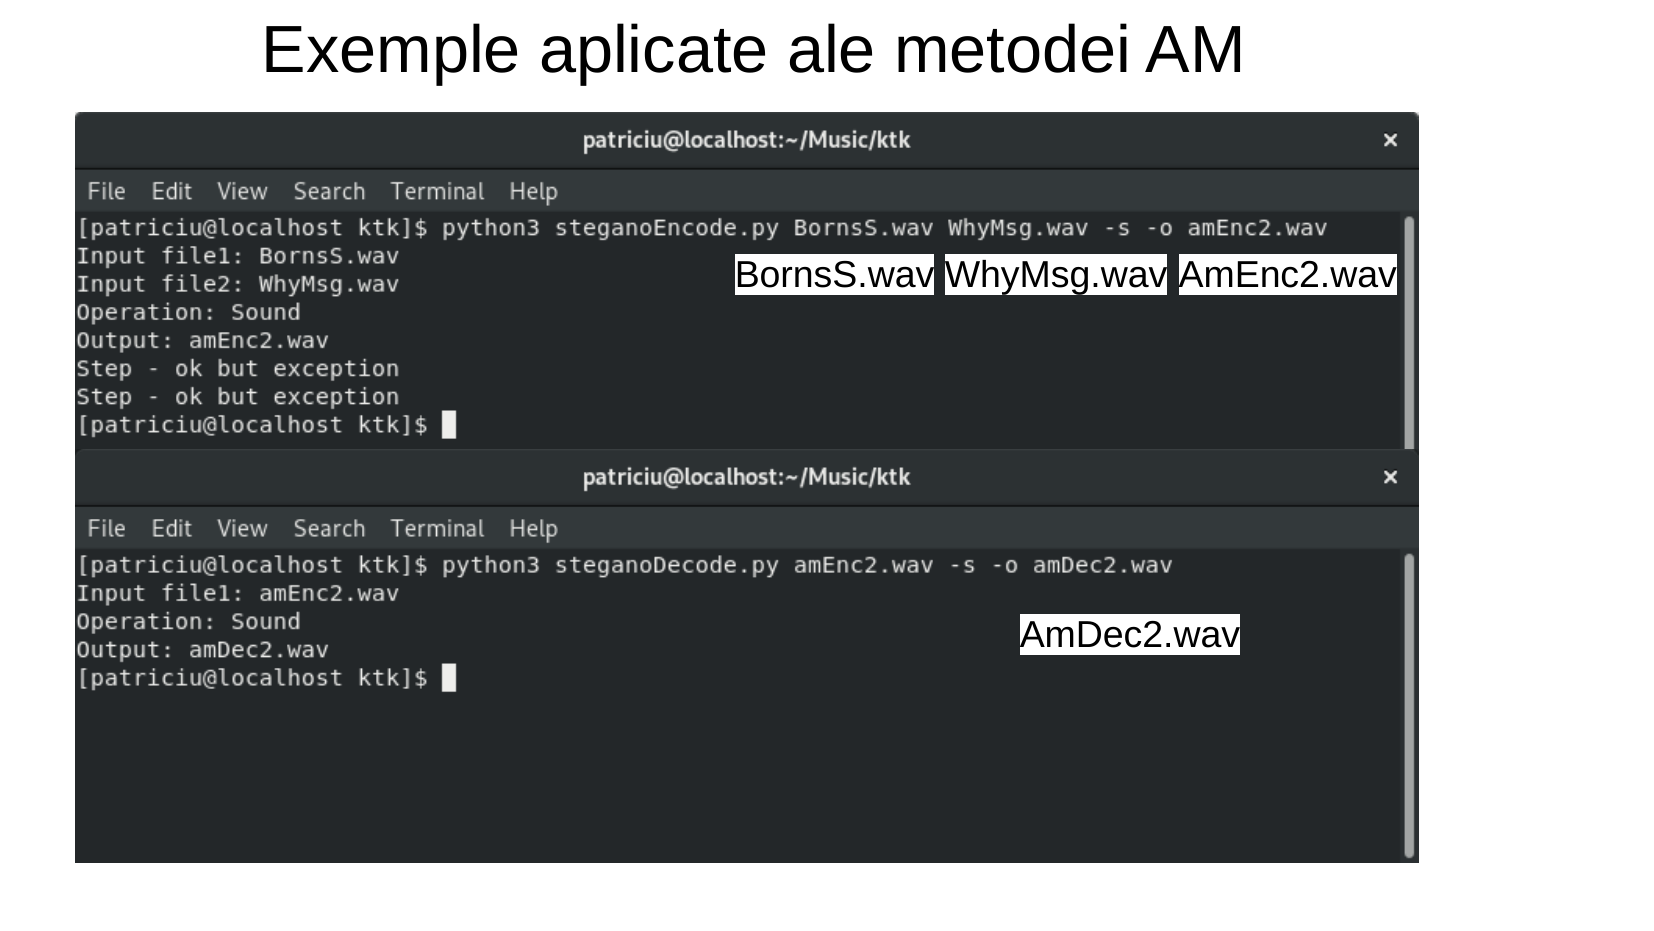

# Exemple aplicate ale metodei AM
BornsS.wav
WhyMsg.wav
AmEnc2.wav
AmDec2.wav